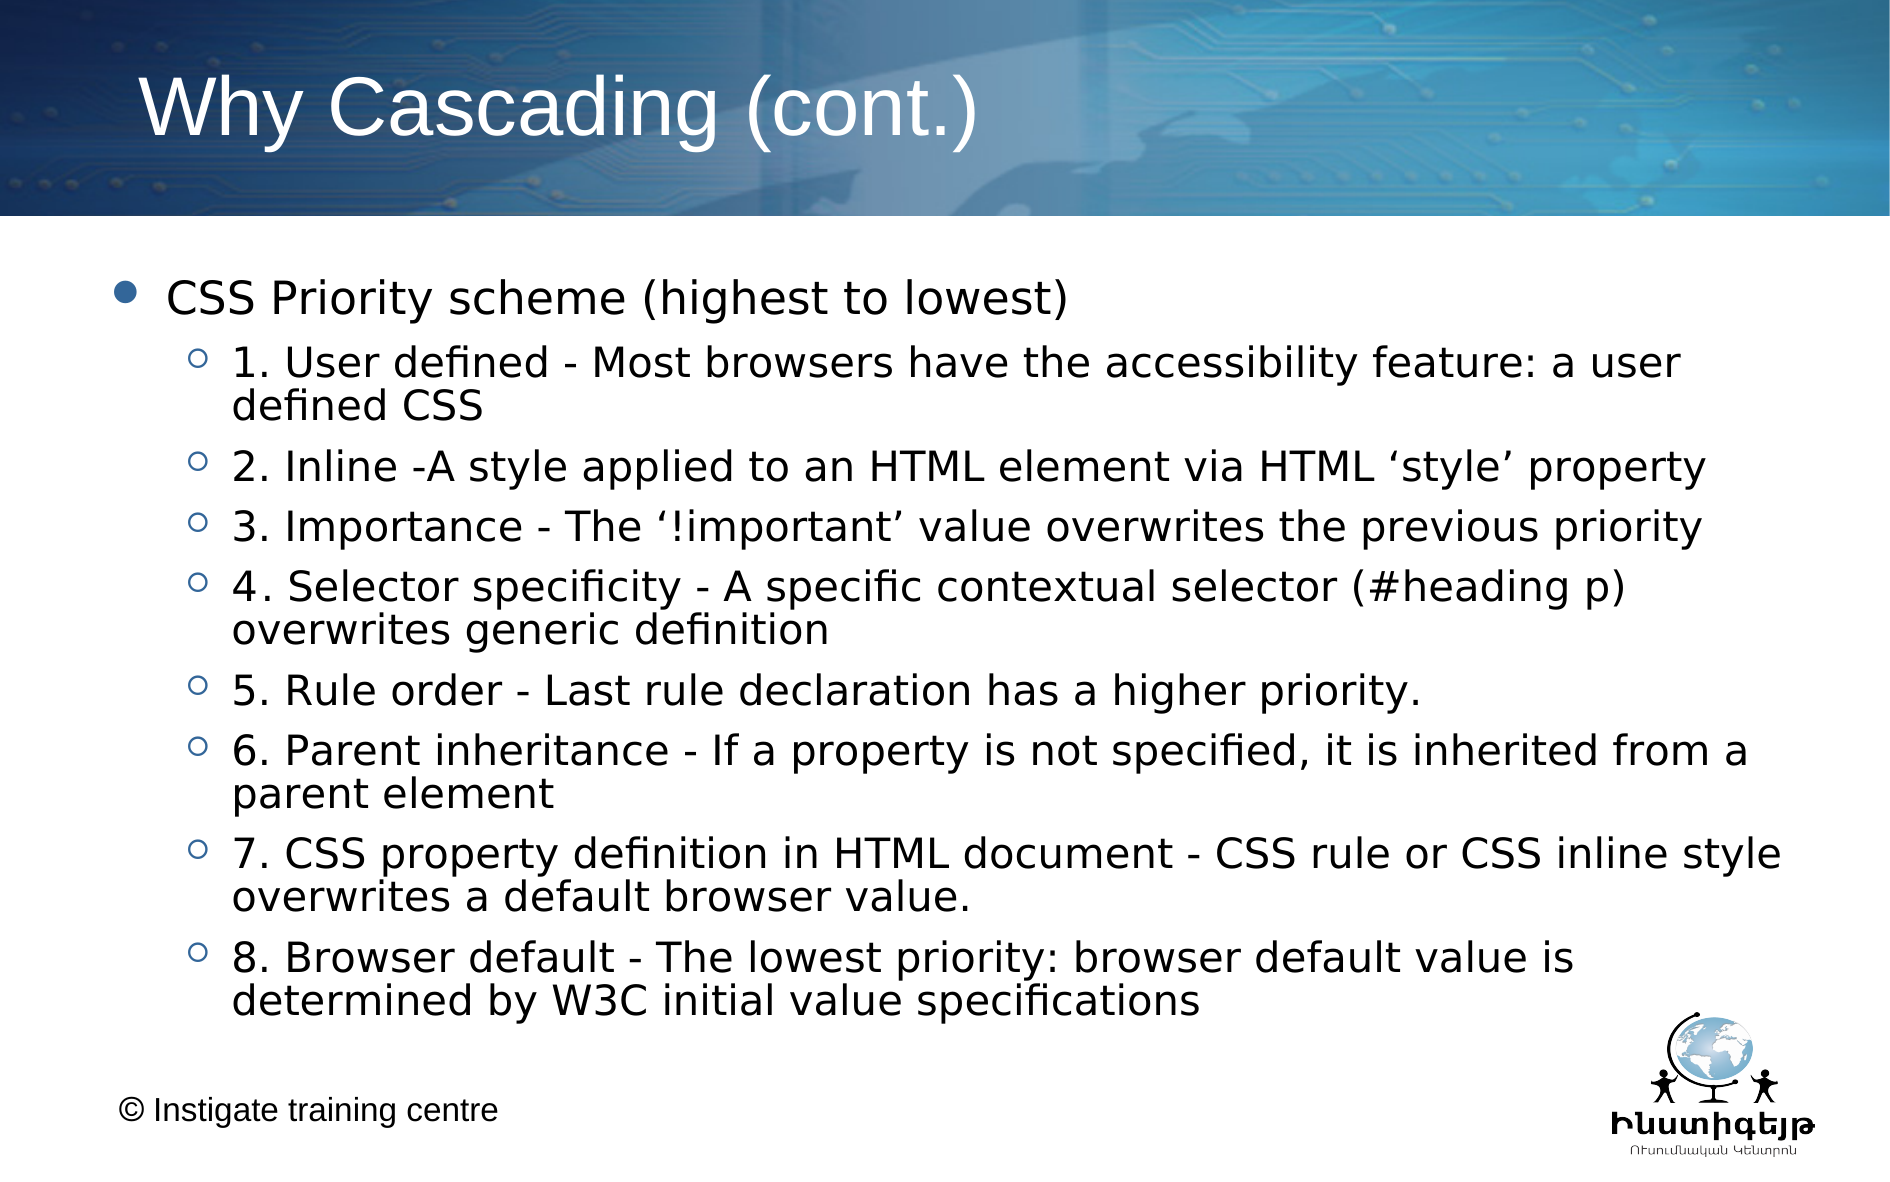

Why Cascading (cont.)
# CSS Priority scheme (highest to lowest)
1. User defined - Most browsers have the accessibility feature: a user defined CSS
2. Inline -A style applied to an HTML element via HTML ‘style’ property
3. Importance - The ‘!important’ value overwrites the previous priority
4	. Selector specificity - A specific contextual selector (#heading p) overwrites generic definition
5. Rule order - Last rule declaration has a higher priority.
6. Parent inheritance - If a property is not specified, it is inherited from a parent element
7. CSS property definition in HTML document - CSS rule or CSS inline style overwrites a default browser value.
8. Browser default - The lowest priority: browser default value is determined by W3C initial value specifications